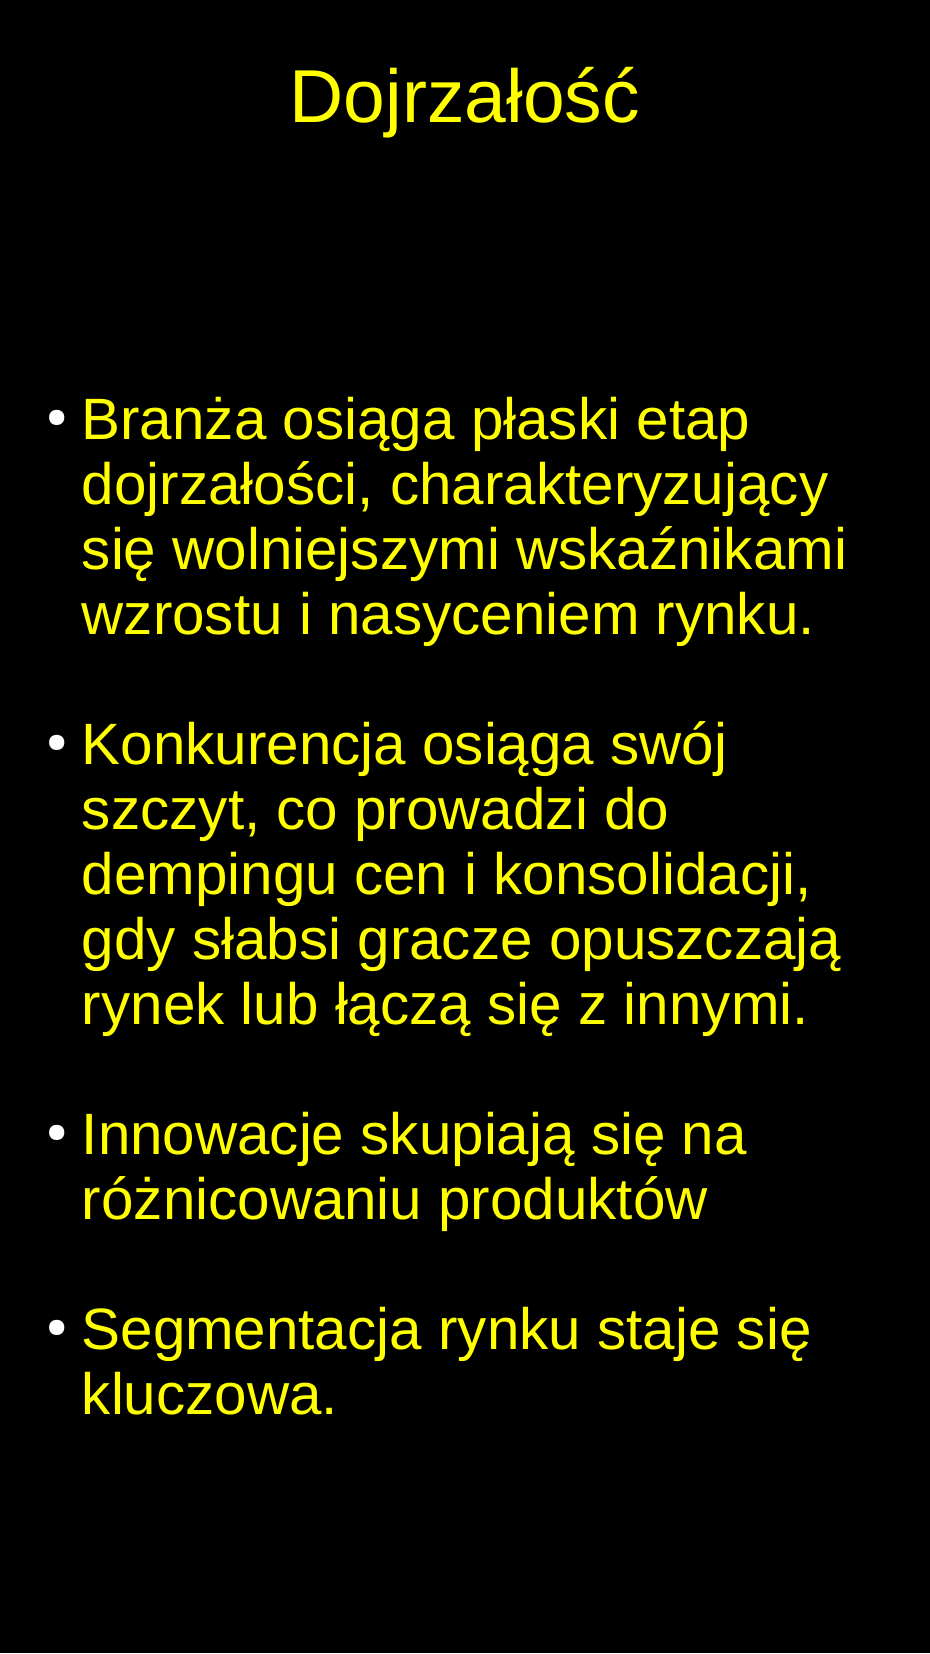

# Dojrzałość
Branża osiąga płaski etap dojrzałości, charakteryzujący się wolniejszymi wskaźnikami wzrostu i nasyceniem rynku.
Konkurencja osiąga swój szczyt, co prowadzi do dempingu cen i konsolidacji, gdy słabsi gracze opuszczają rynek lub łączą się z innymi.
Innowacje skupiają się na różnicowaniu produktów
Segmentacja rynku staje się kluczowa.